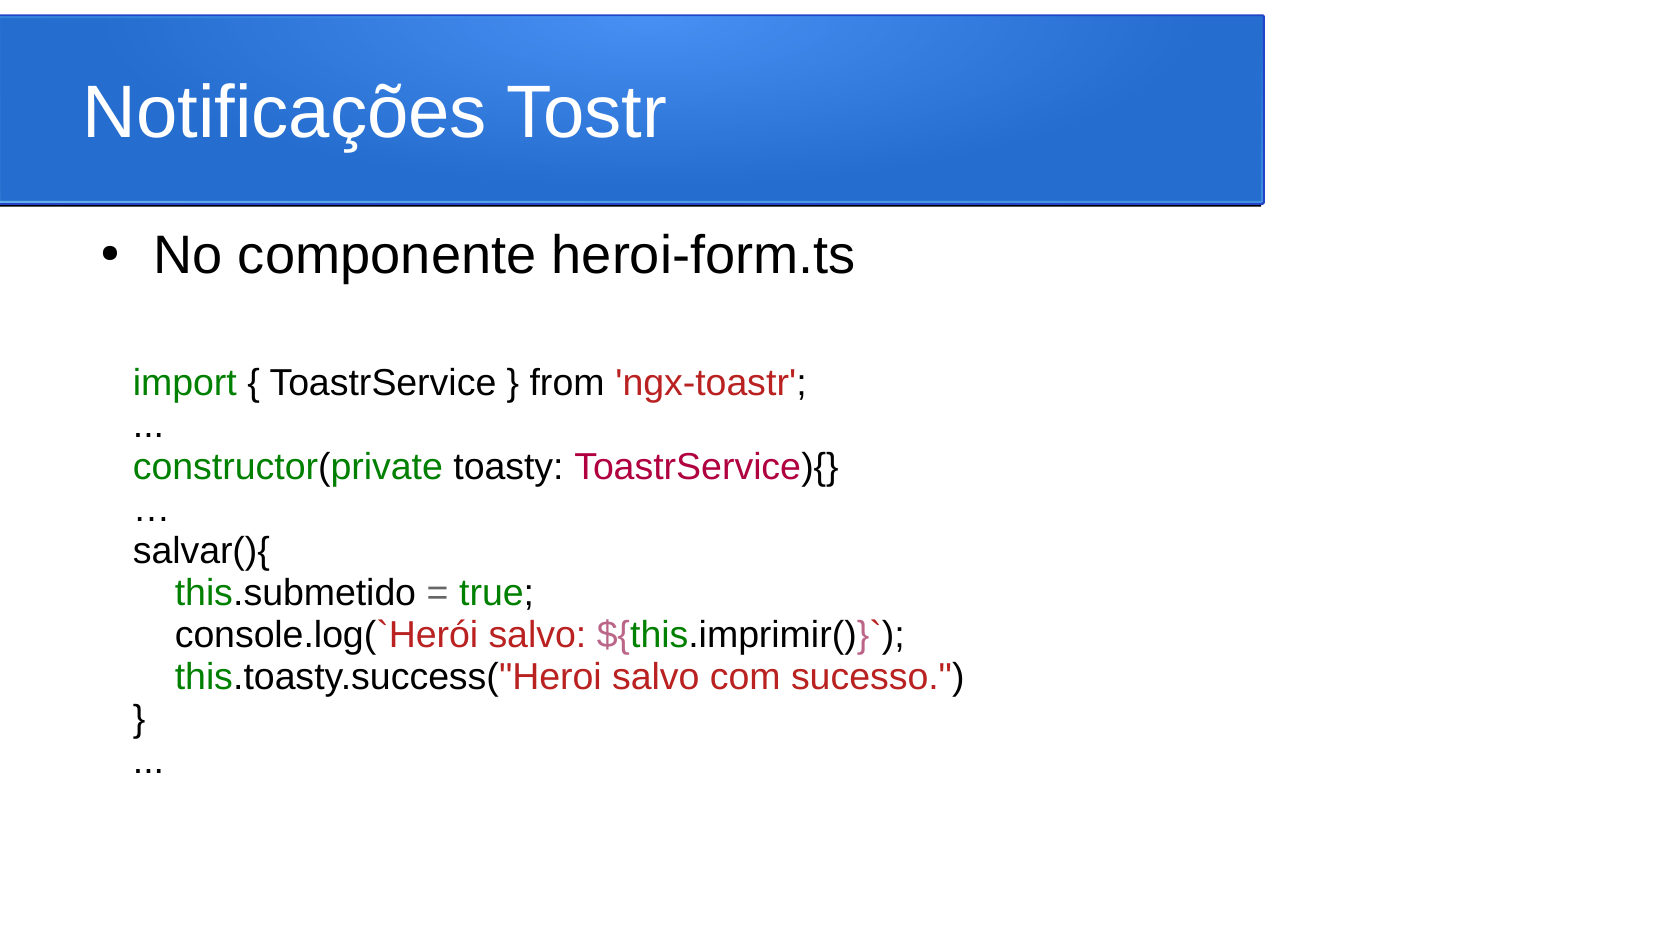

# Notificações Tostr
No componente heroi-form.ts
import { ToastrService } from 'ngx-toastr';
...
constructor(private toasty: ToastrService){}
…
salvar(){
 this.submetido = true;
 console.log(`Herói salvo: ${this.imprimir()}`);
 this.toasty.success("Heroi salvo com sucesso.")
}
...